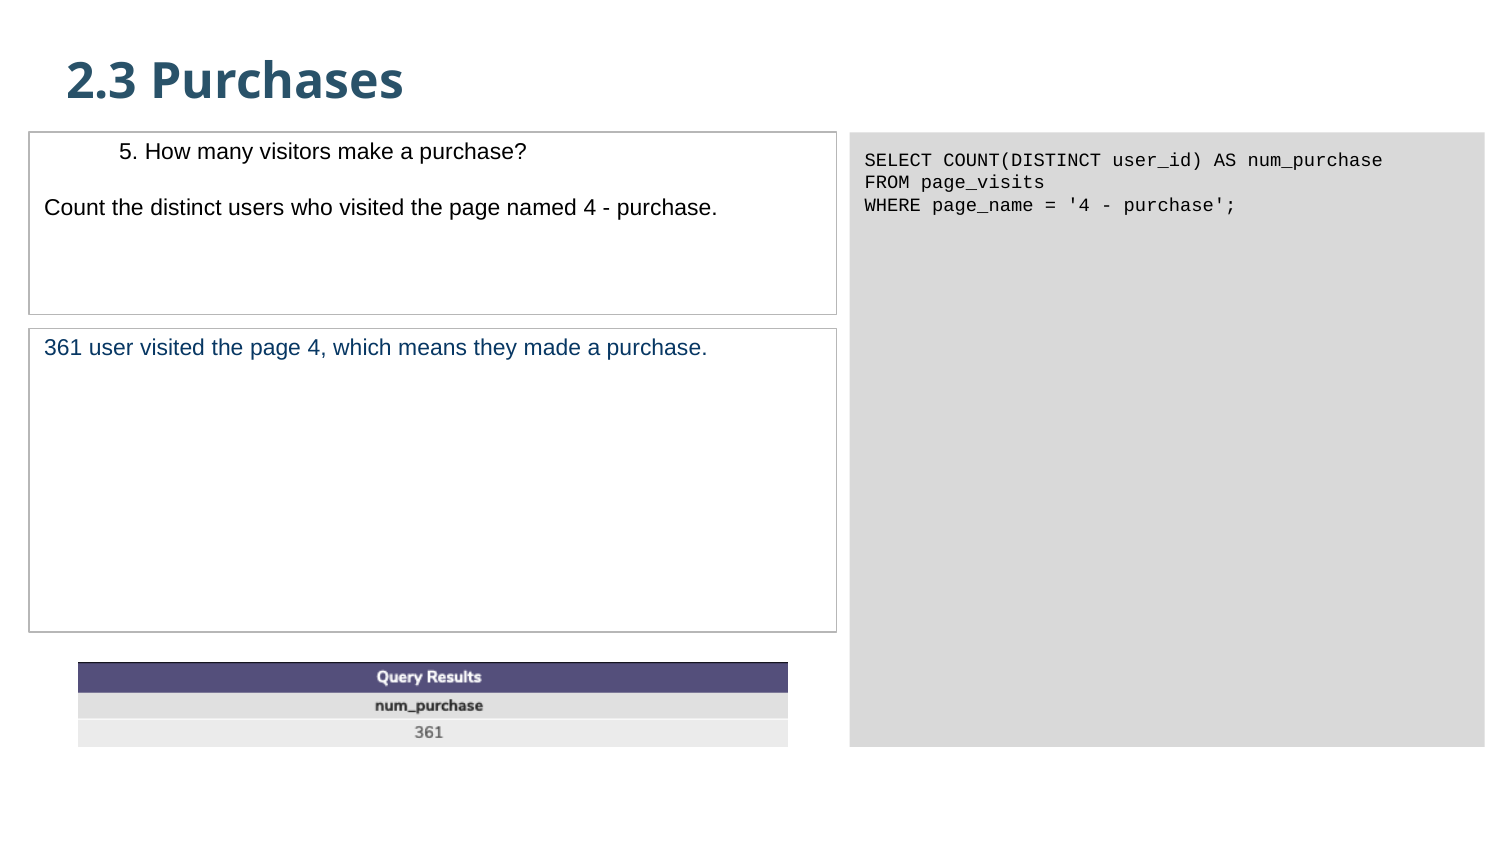

2.3 Purchases
5. How many visitors make a purchase?
Count the distinct users who visited the page named 4 - purchase.
SELECT COUNT(DISTINCT user_id) AS num_purchase
FROM page_visits
WHERE page_name = '4 - purchase';
361 user visited the page 4, which means they made a purchase.